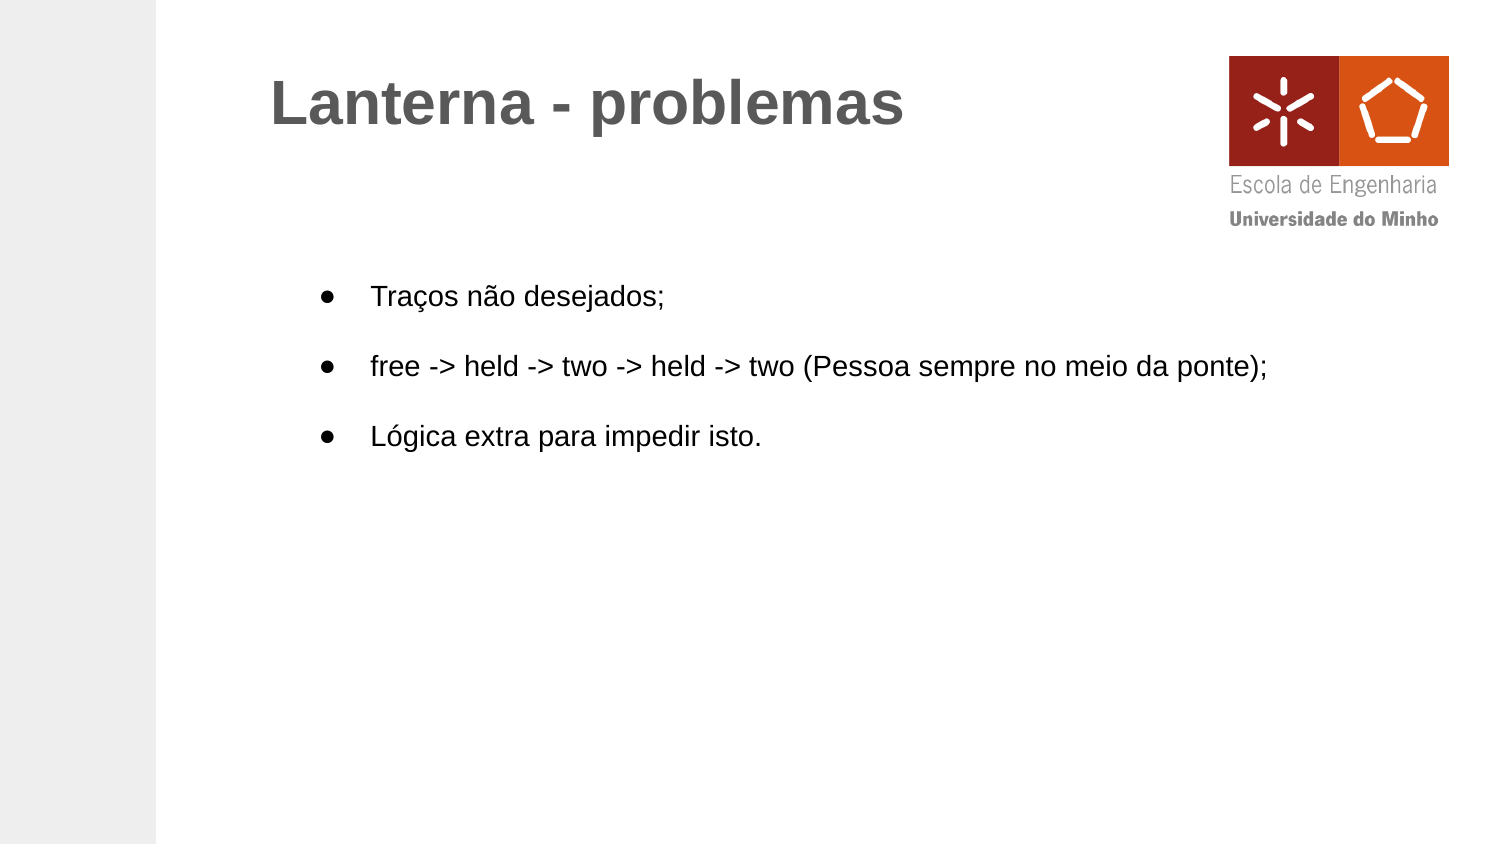

Lanterna - problemas
Traços não desejados;
free -> held -> two -> held -> two (Pessoa sempre no meio da ponte);
Lógica extra para impedir isto.